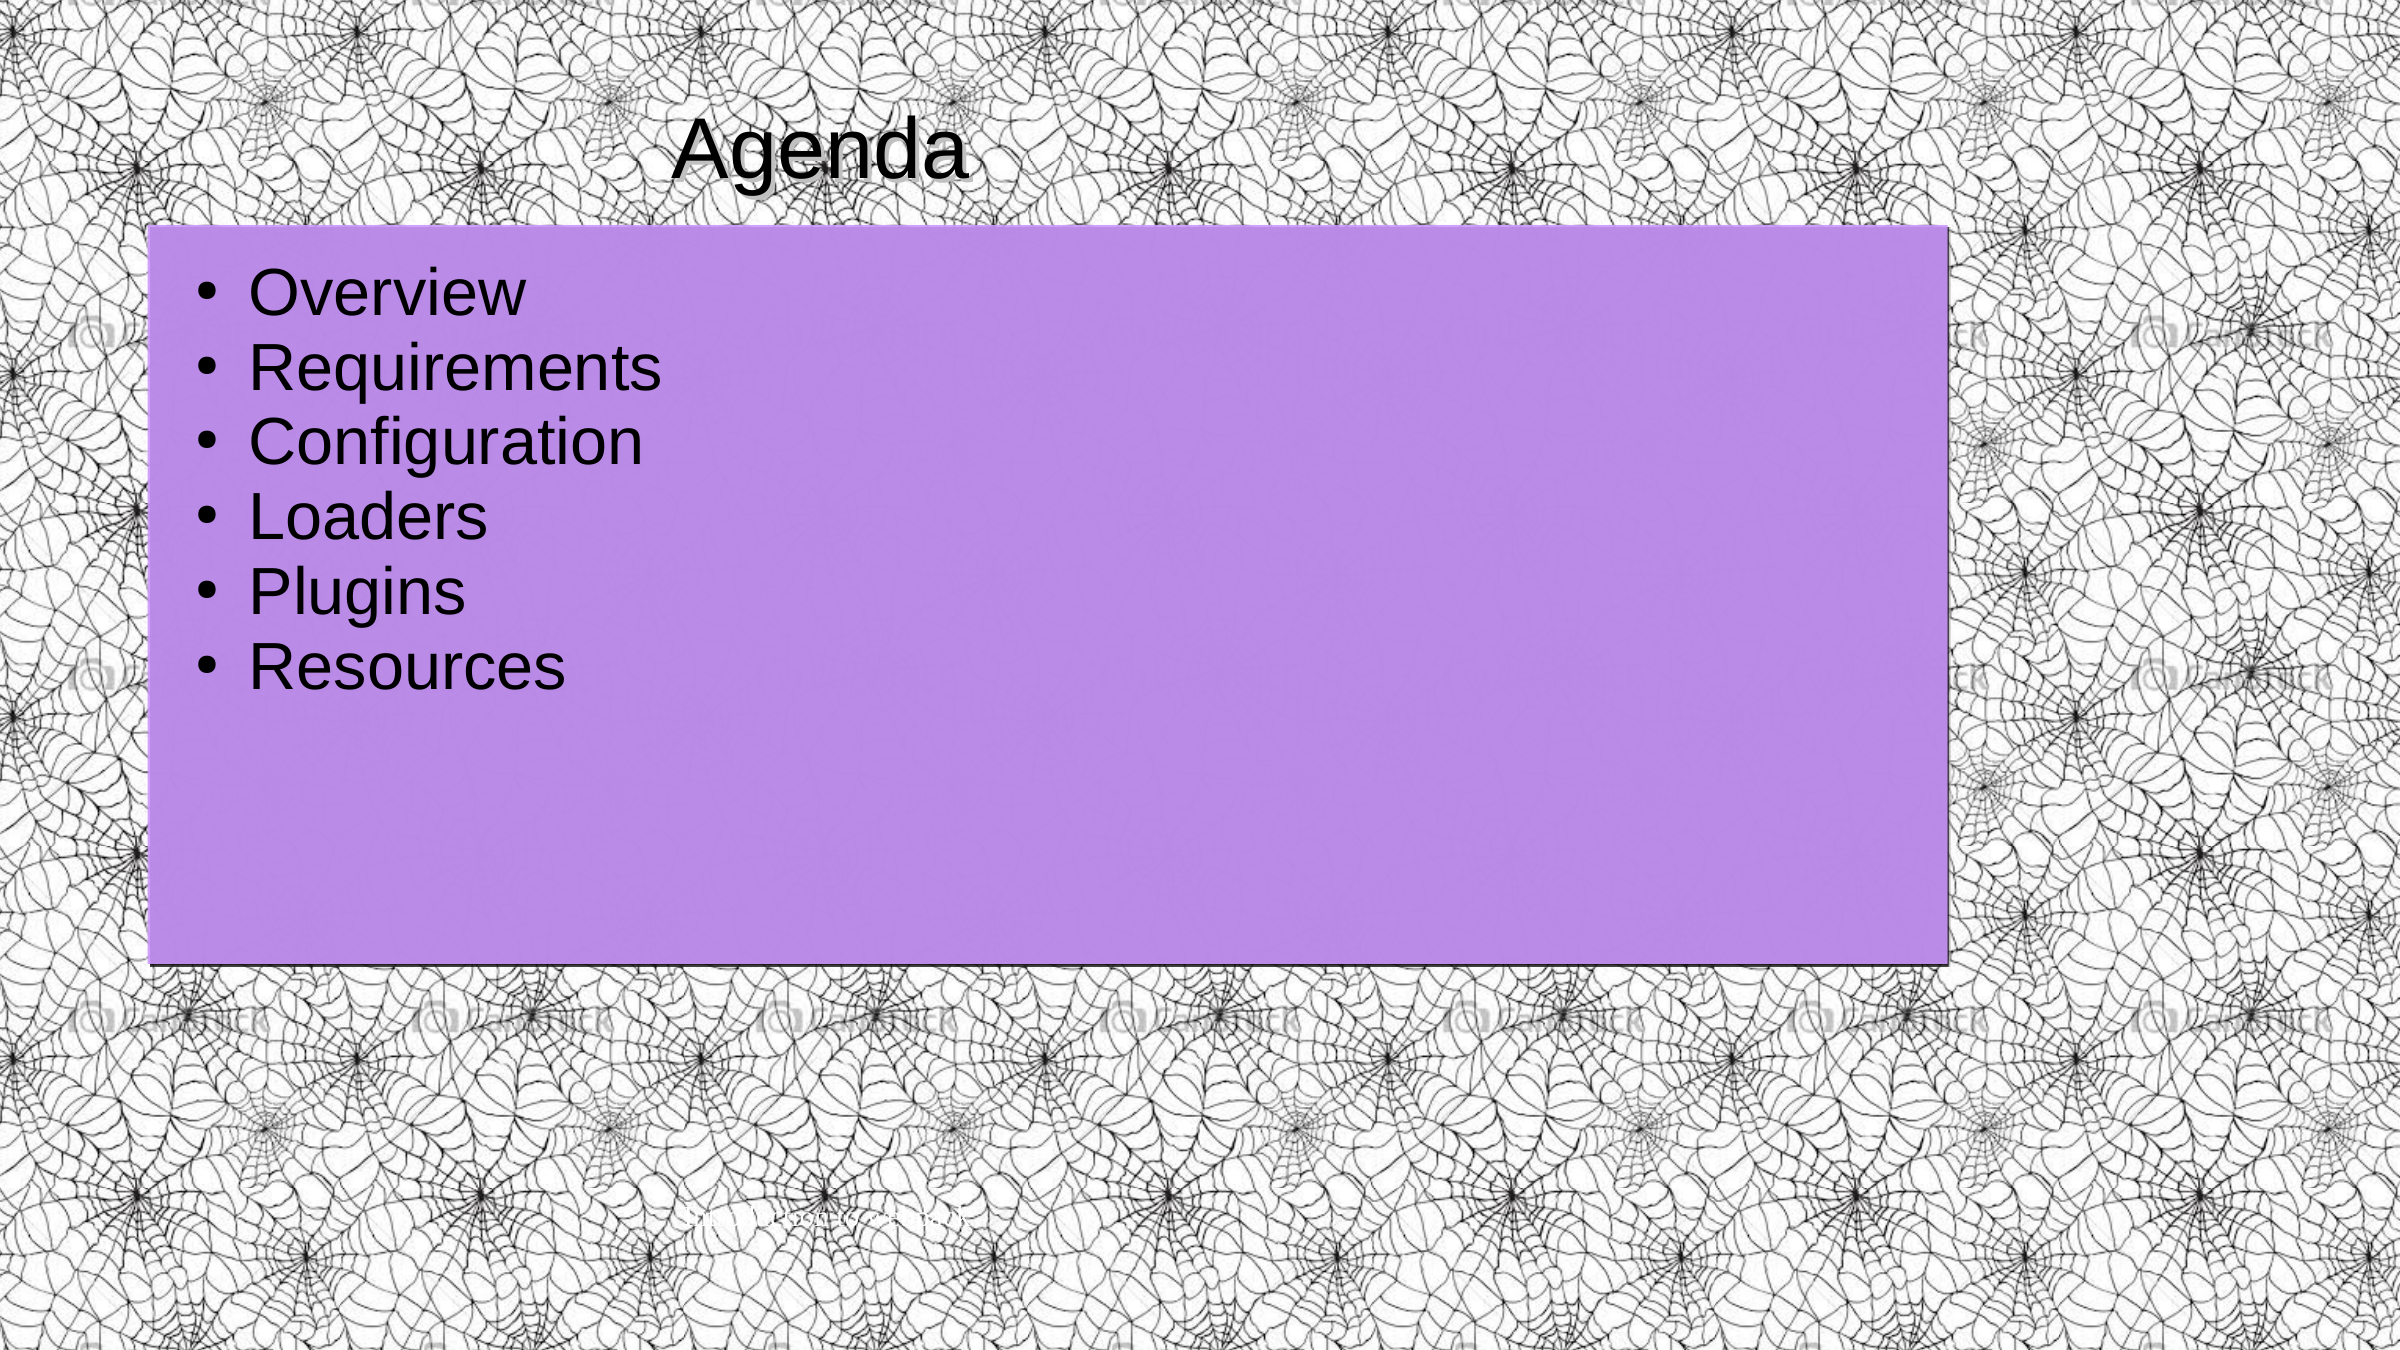

# Agenda
Overview
Requirements
Configuration
Loaders
Plugins
Resources